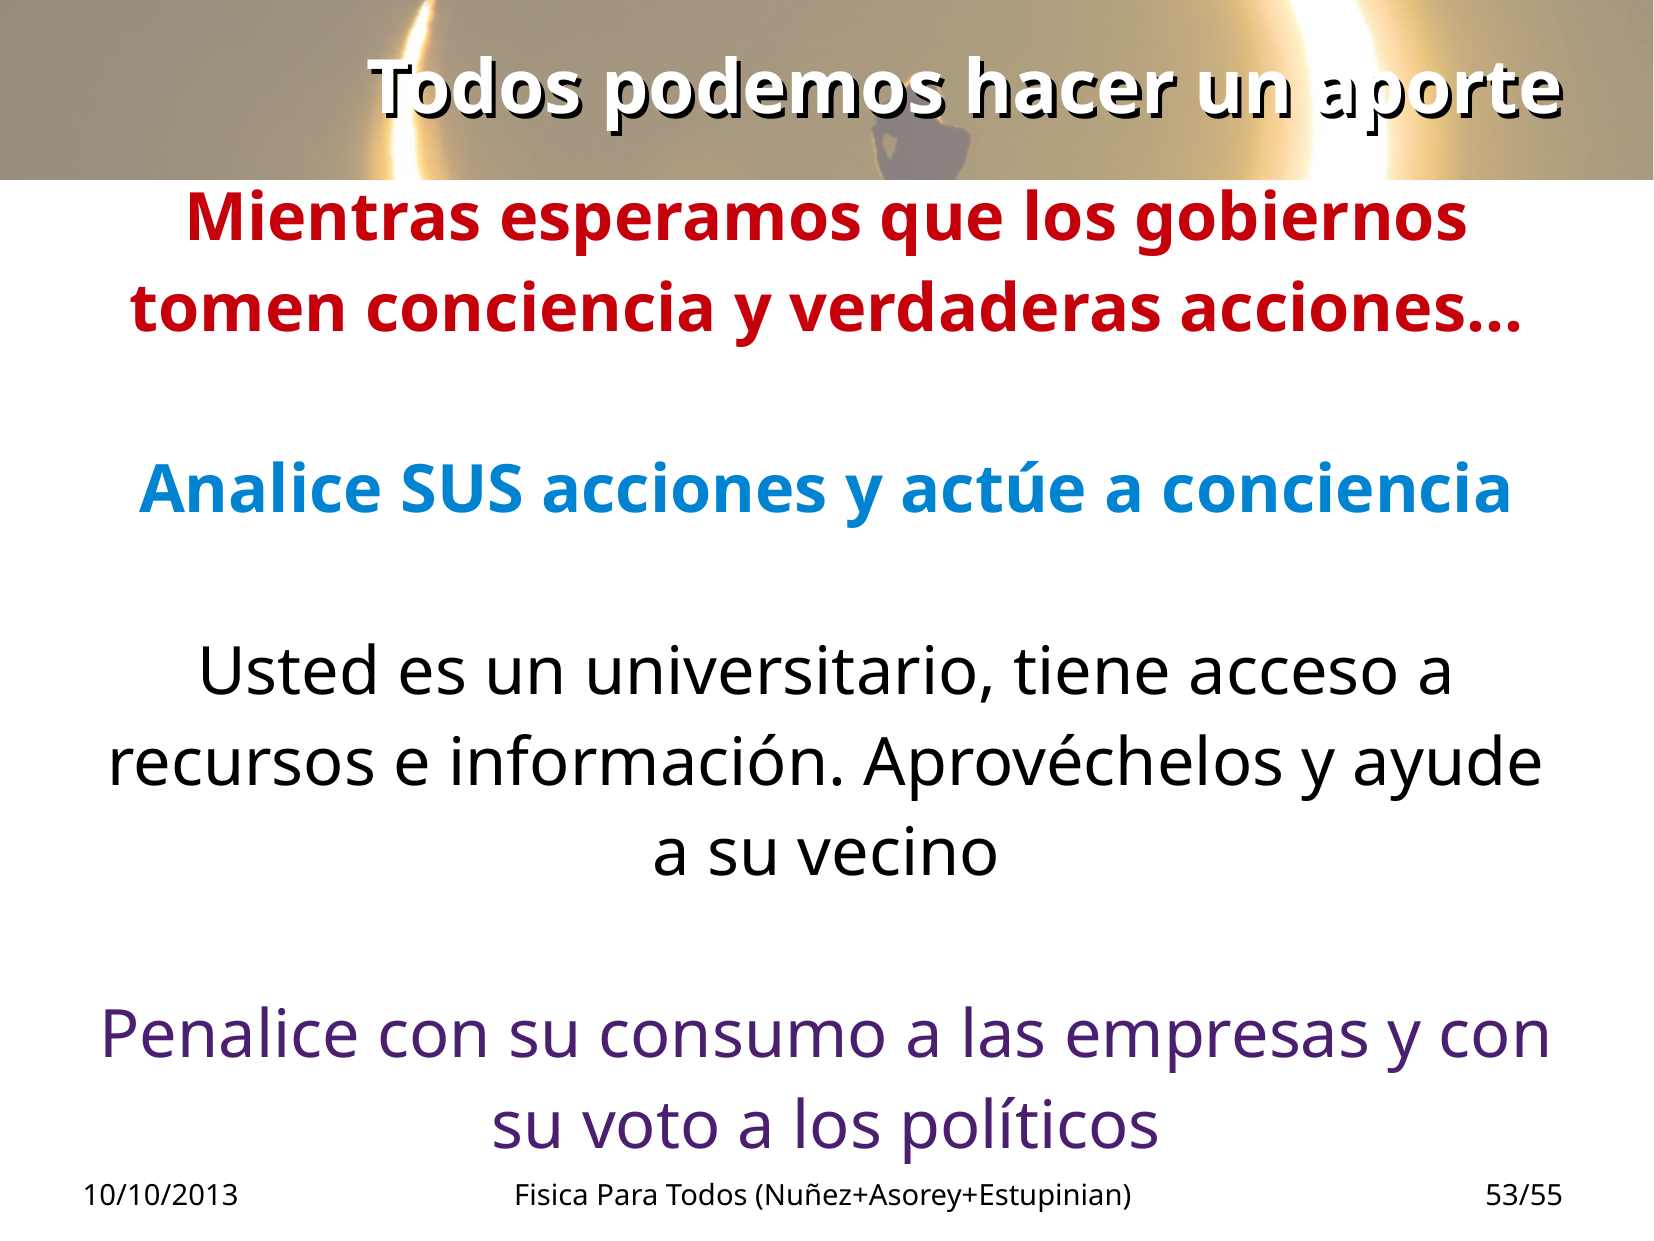

# Todos podemos hacer un aporte
Mientras esperamos que los gobiernos tomen conciencia y verdaderas acciones...
Analice SUS acciones y actúe a conciencia
Usted es un universitario, tiene acceso a recursos e información. Aprovéchelos y ayude a su vecino
Penalice con su consumo a las empresas y con su voto a los políticos
10/10/2013
Fisica Para Todos (Nuñez+Asorey+Estupinian)
53